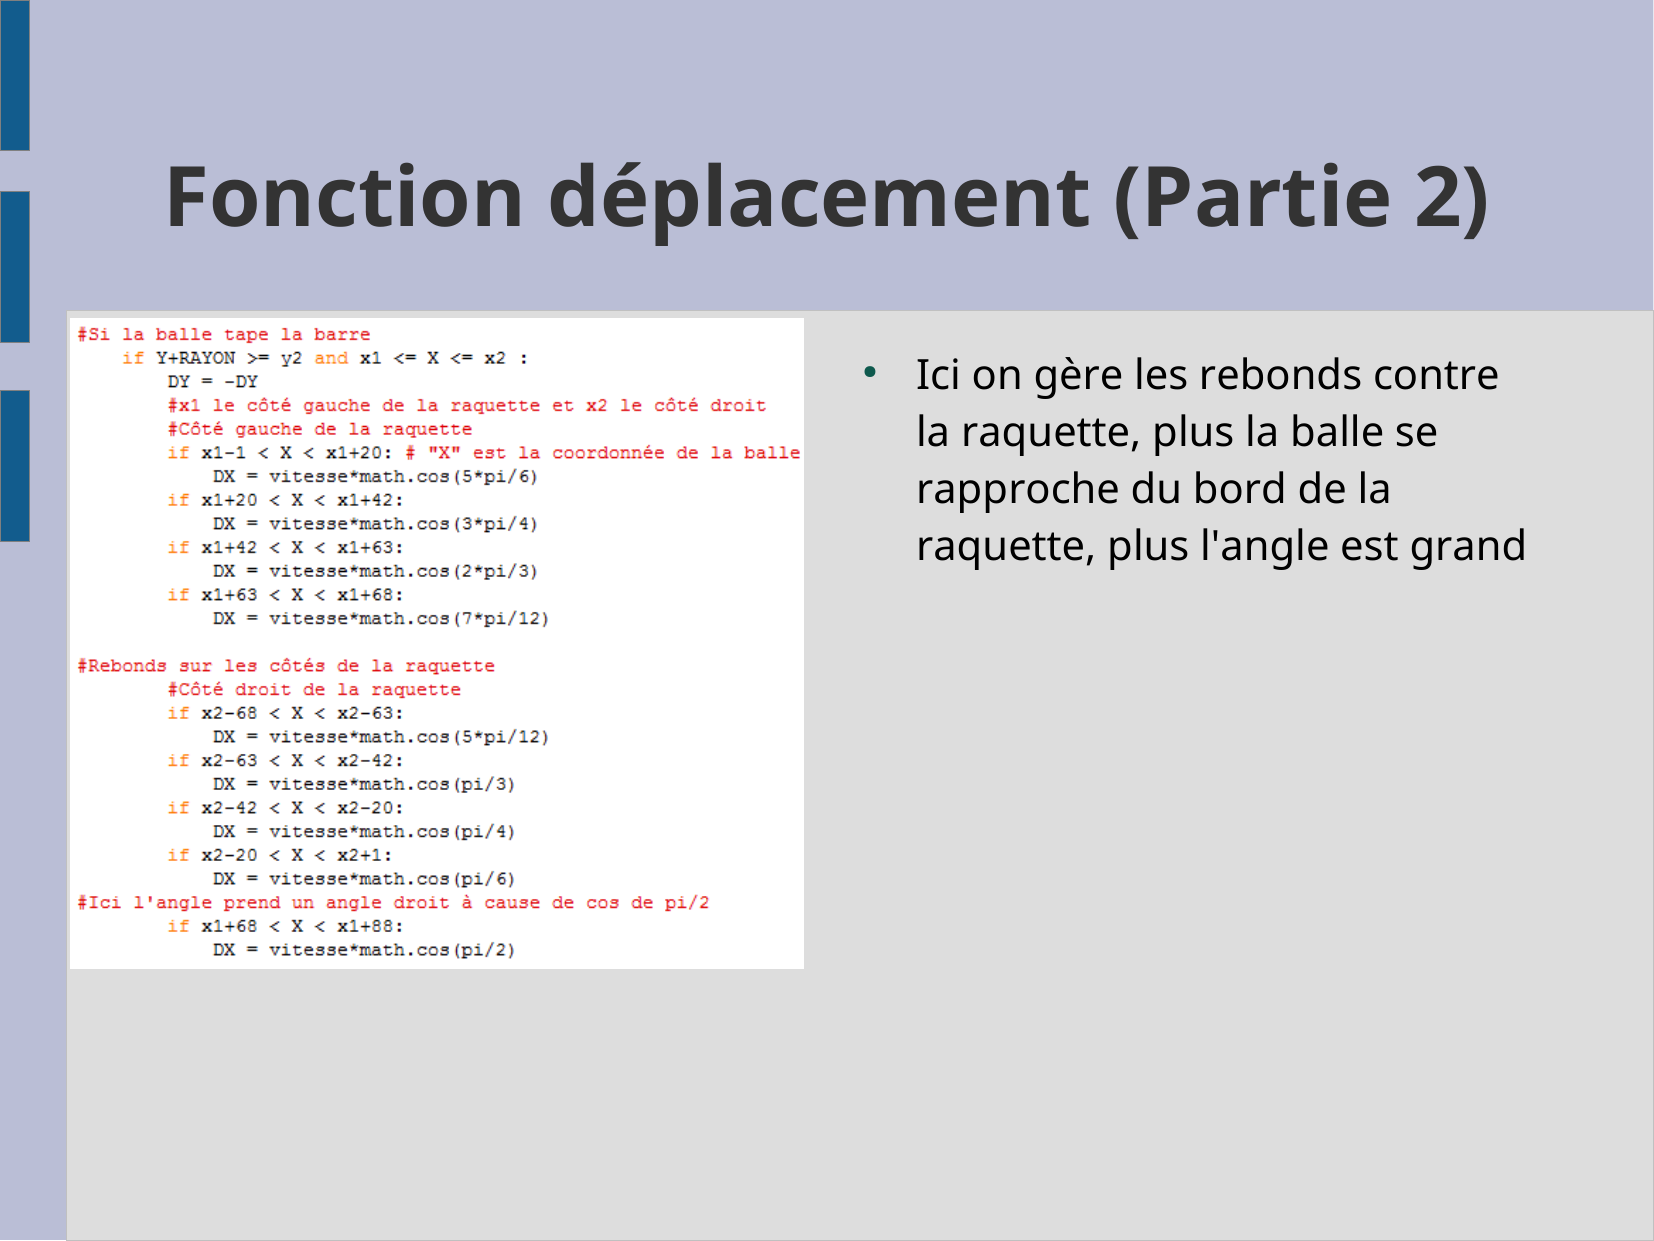

# Fonction déplacement (Partie 2)
Ici on gère les rebonds contre la raquette, plus la balle se rapproche du bord de la raquette, plus l'angle est grand